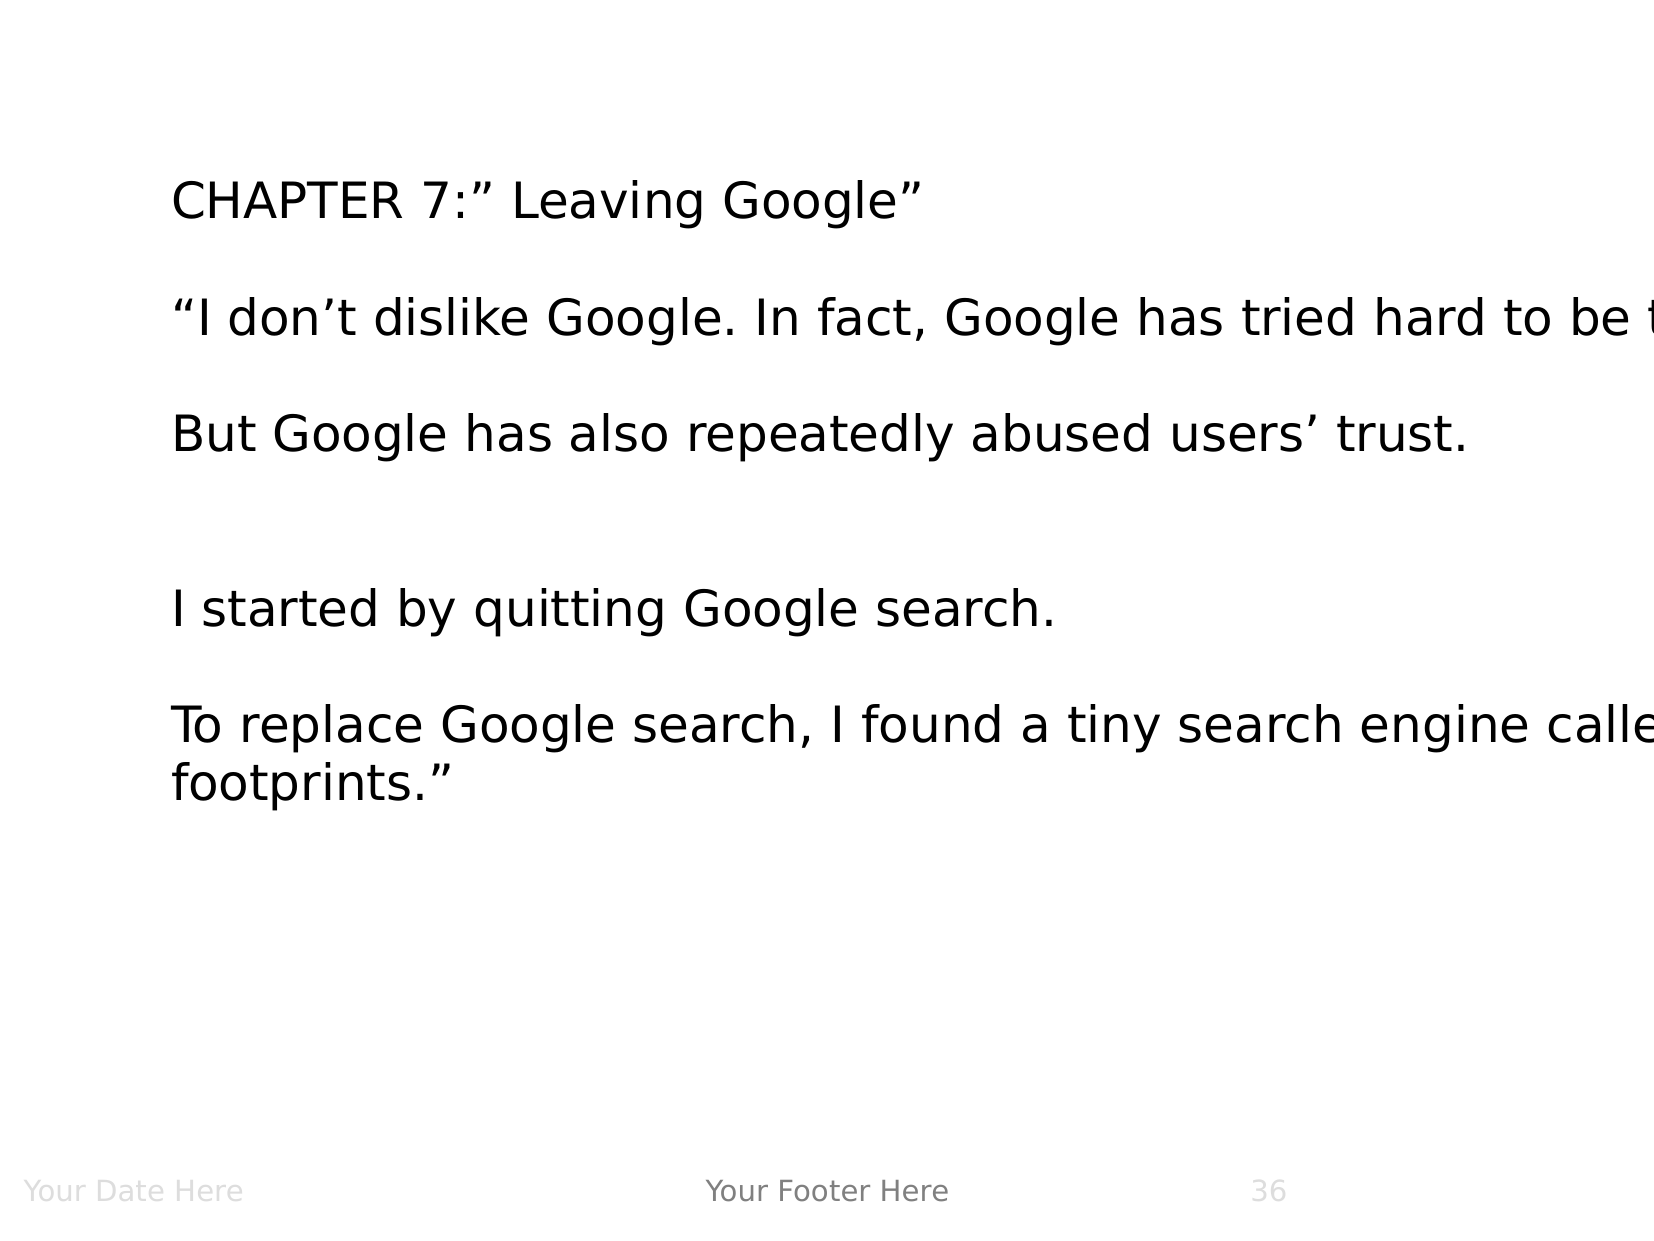

CHAPTER 7:” Leaving Google”
“I don’t dislike Google. In fact, Google has tried hard to be transparent about surveillance. It was the first big Internet company to start publicly reporting the number of law enforcement requests it received.
But Google has also repeatedly abused users’ trust.
I started by quitting Google search.
To replace Google search, I found a tiny search engine called DuckDuckGo that has a zero-data retention policy. It doesn’t store any of the information that is automatically transmitted by my copter—the IP address and other digital footprints.”
Your Date Here
Your Footer Here